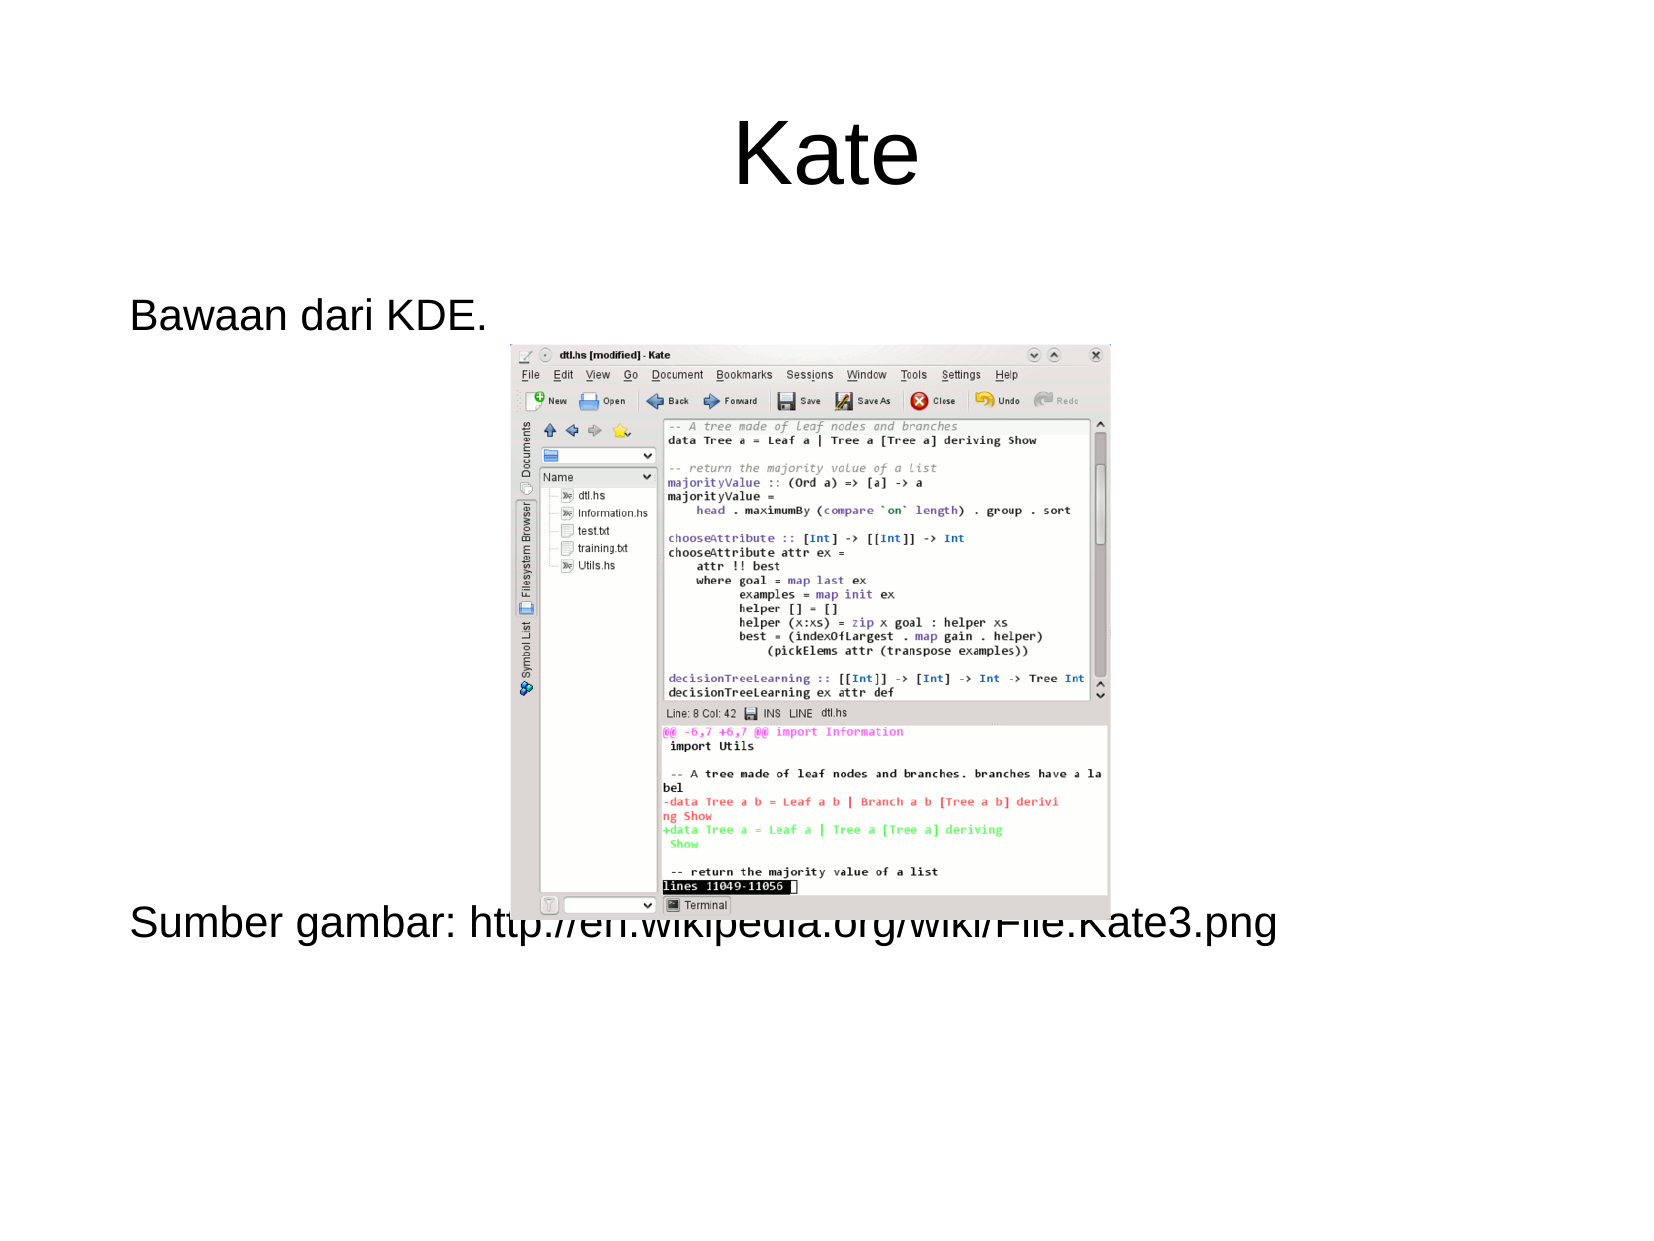

# Kate
Bawaan dari KDE.
Sumber gambar: http://en.wikipedia.org/wiki/File:Kate3.png